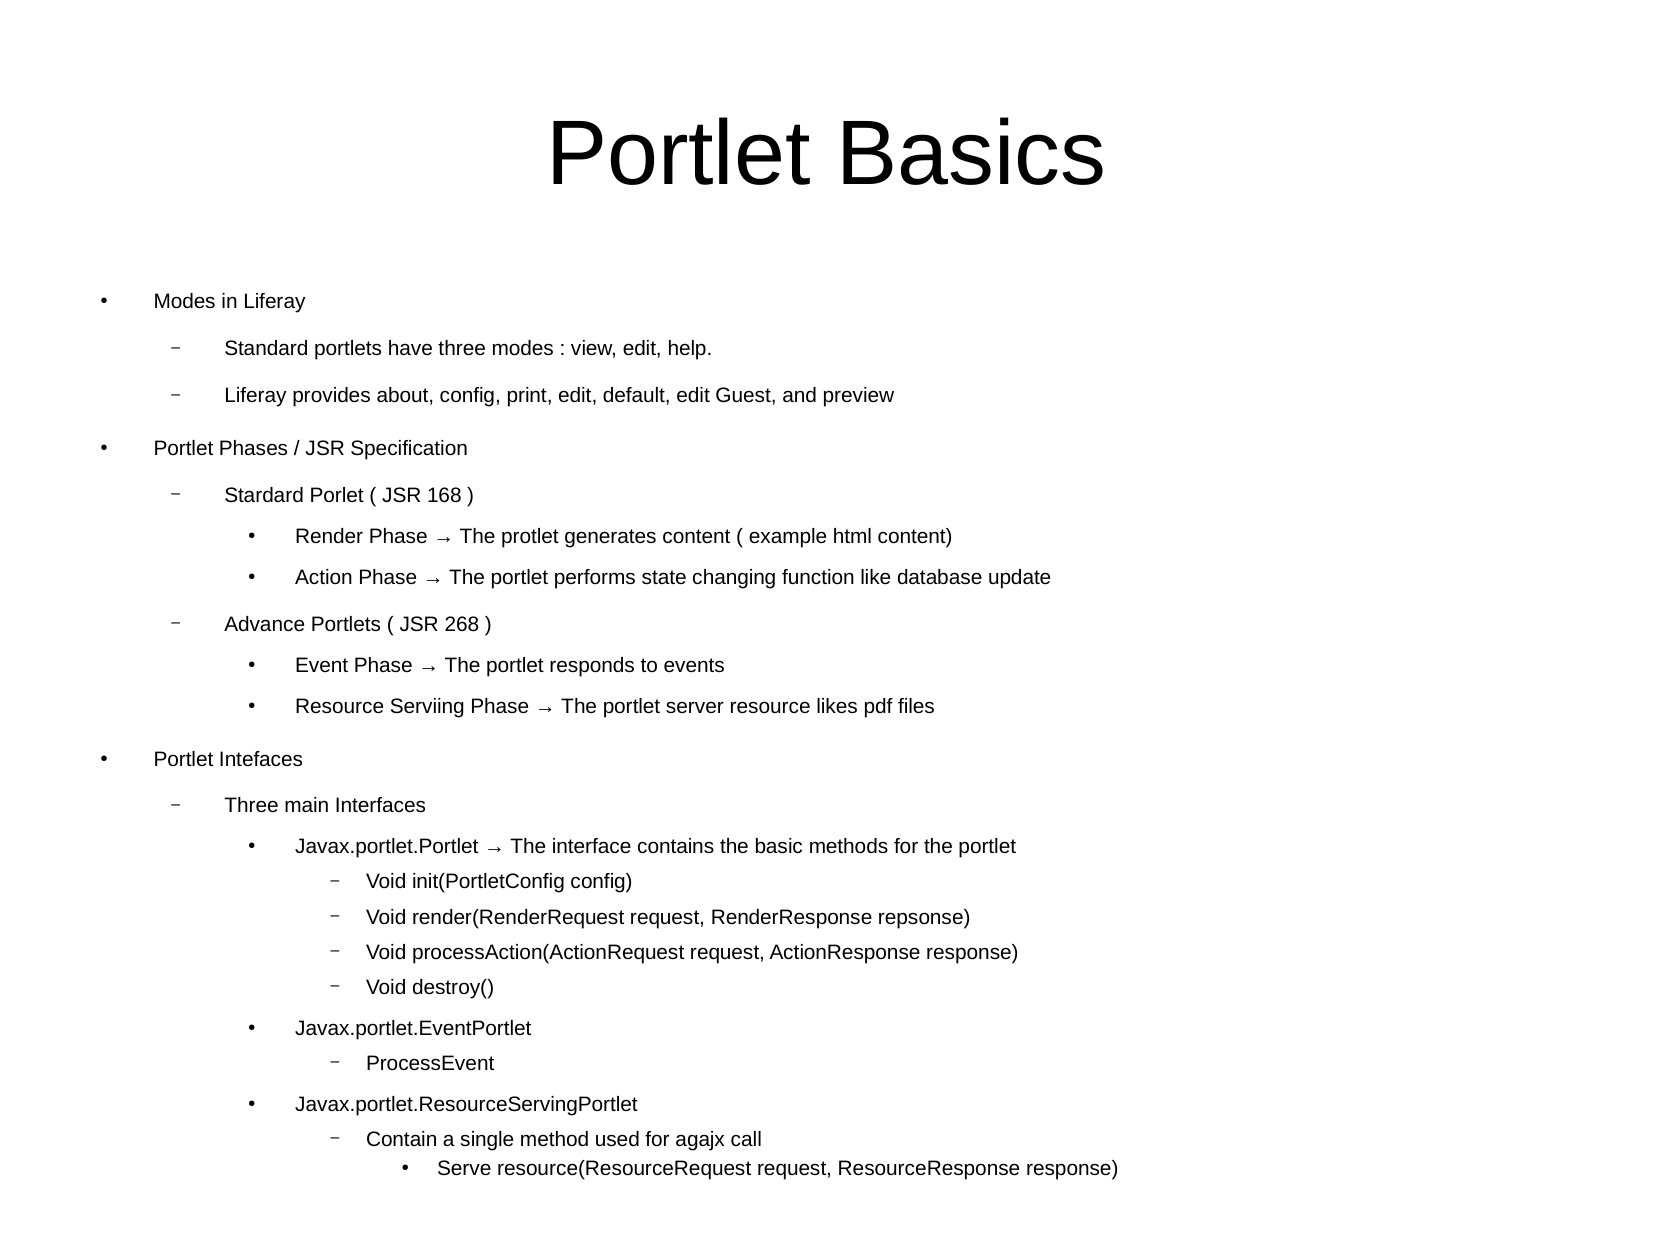

# Portlet Basics
Modes in Liferay
Standard portlets have three modes : view, edit, help.
Liferay provides about, config, print, edit, default, edit Guest, and preview
Portlet Phases / JSR Specification
Stardard Porlet ( JSR 168 )
Render Phase → The protlet generates content ( example html content)
Action Phase → The portlet performs state changing function like database update
Advance Portlets ( JSR 268 )
Event Phase → The portlet responds to events
Resource Serviing Phase → The portlet server resource likes pdf files
Portlet Intefaces
Three main Interfaces
Javax.portlet.Portlet → The interface contains the basic methods for the portlet
Void init(PortletConfig config)
Void render(RenderRequest request, RenderResponse repsonse)
Void processAction(ActionRequest request, ActionResponse response)
Void destroy()
Javax.portlet.EventPortlet
ProcessEvent
Javax.portlet.ResourceServingPortlet
Contain a single method used for agajx call
Serve resource(ResourceRequest request, ResourceResponse response)